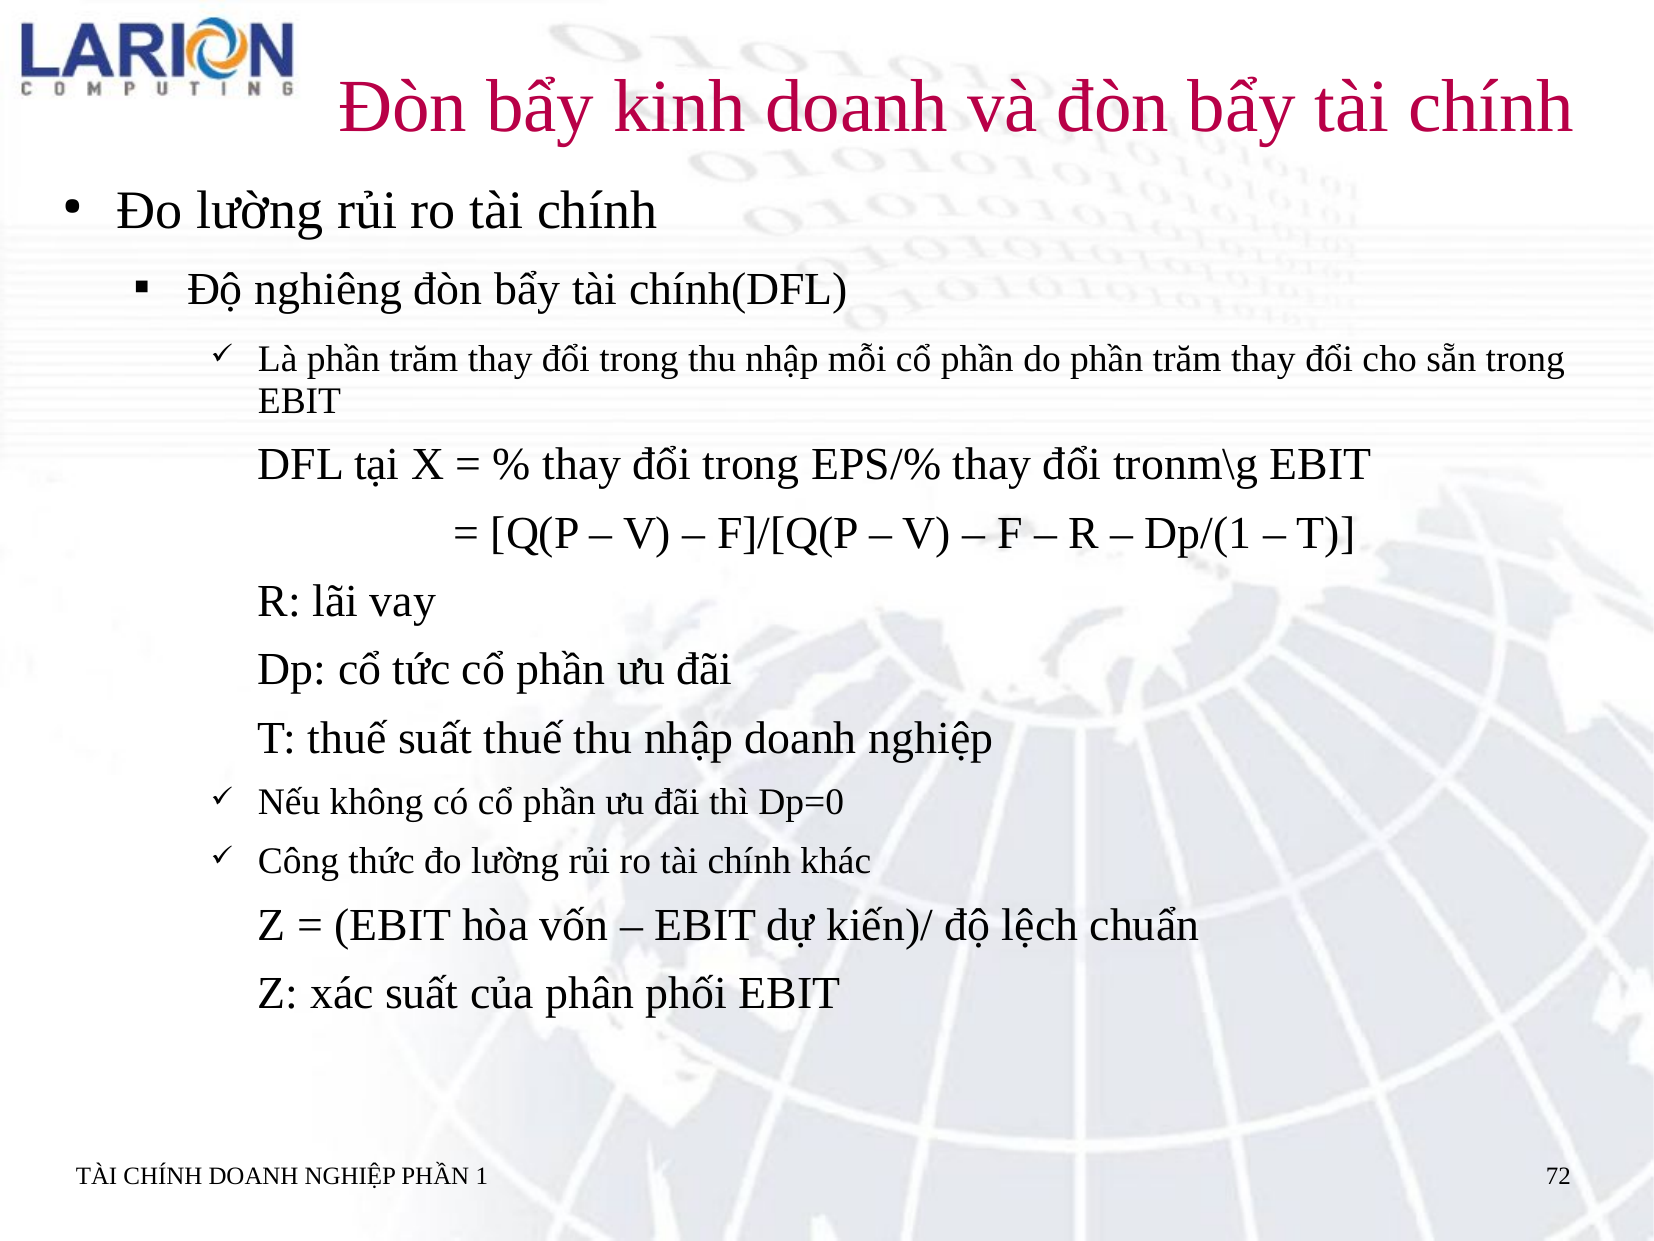

# Đòn bẩy kinh doanh và đòn bẩy tài chính
Đo lường rủi ro tài chính
Độ nghiêng đòn bẩy tài chính(DFL)
Là phần trăm thay đổi trong thu nhập mỗi cổ phần do phần trăm thay đổi cho sẵn trong EBIT
DFL tại X = % thay đổi trong EPS/% thay đổi tronm\g EBIT
 = [Q(P – V) – F]/[Q(P – V) – F – R – Dp/(1 – T)]
R: lãi vay
Dp: cổ tức cổ phần ưu đãi
T: thuế suất thuế thu nhập doanh nghiệp
Nếu không có cổ phần ưu đãi thì Dp=0
Công thức đo lường rủi ro tài chính khác
Z = (EBIT hòa vốn – EBIT dự kiến)/ độ lệch chuẩn
Z: xác suất của phân phối EBIT
TÀI CHÍNH DOANH NGHIỆP PHẦN 1
72